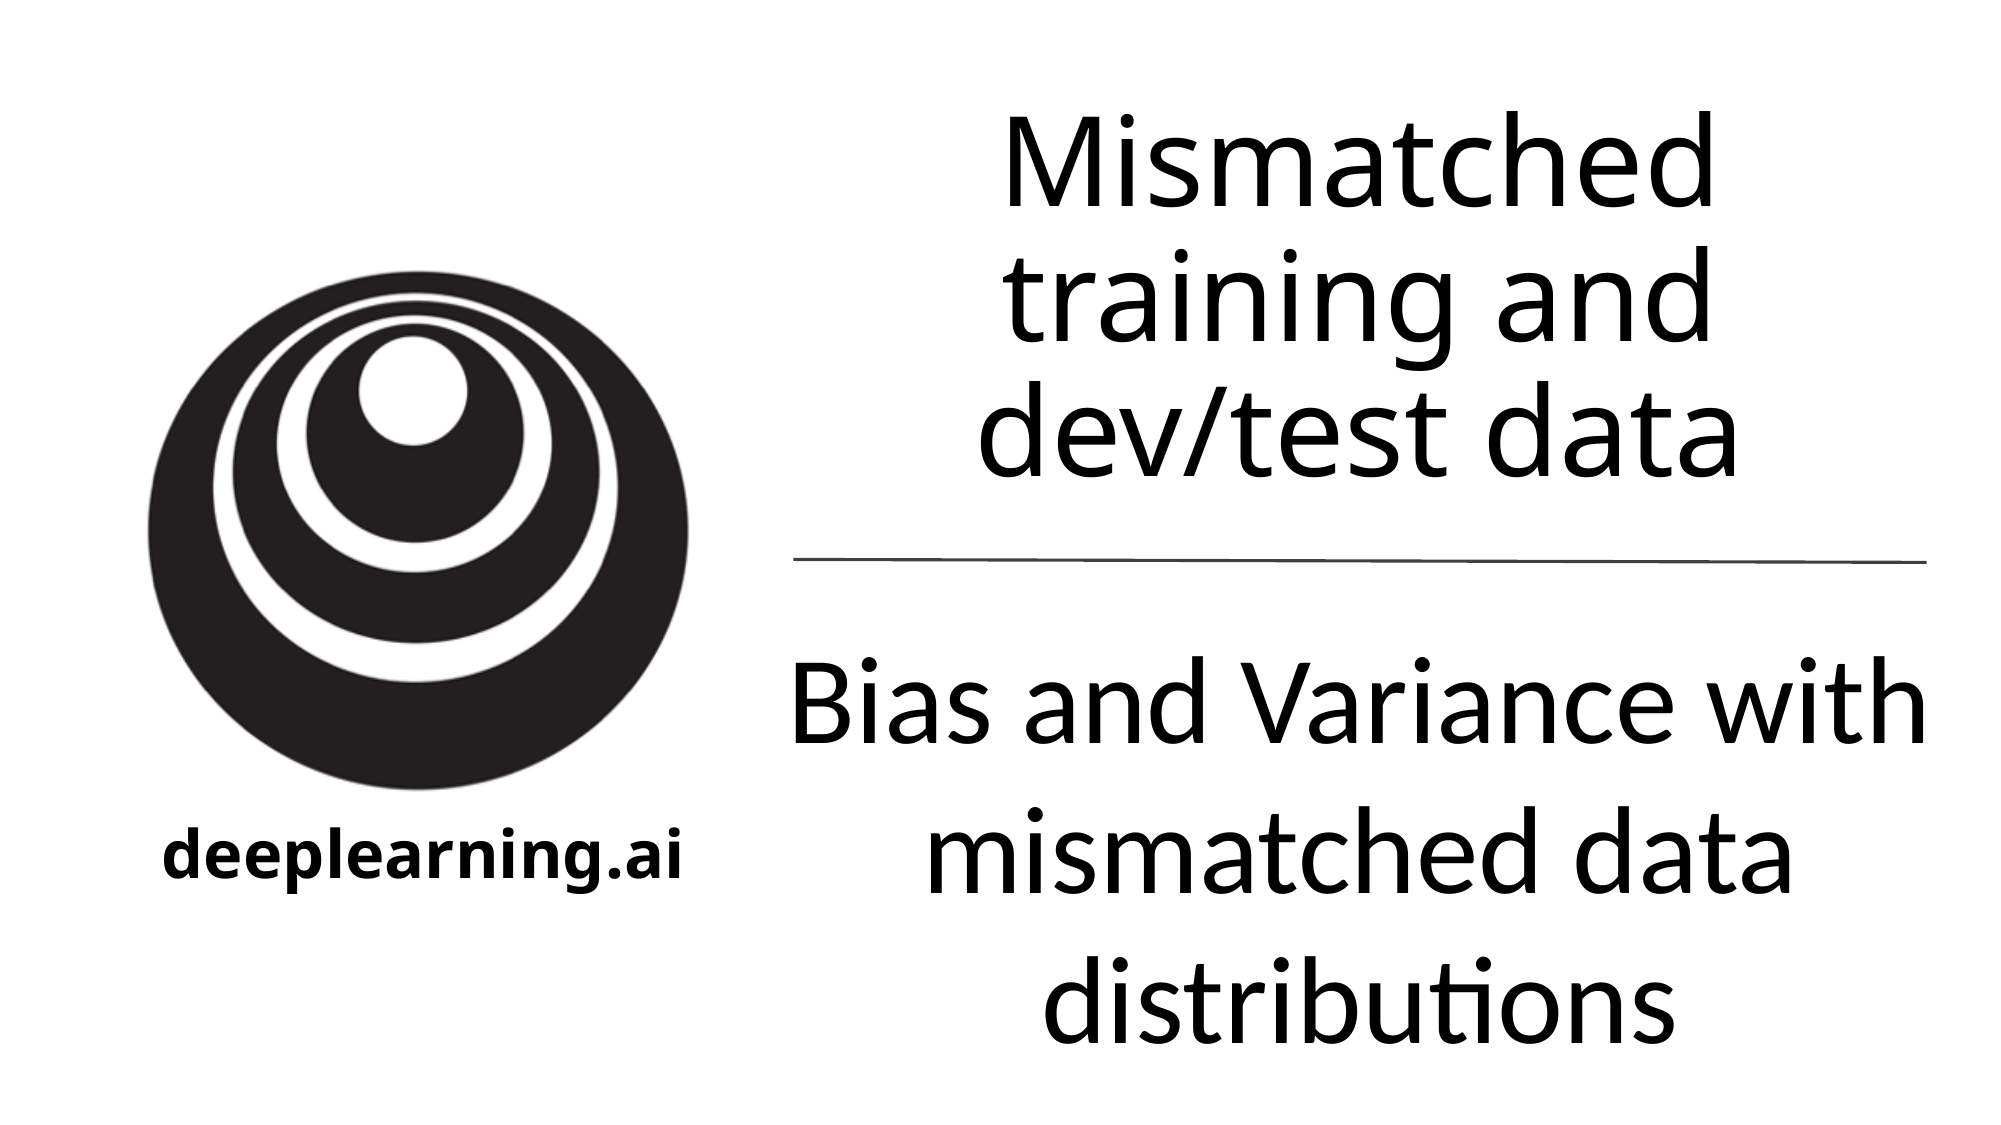

Mismatched training and dev/test data
deeplearning.ai
Bias and Variance with
mismatched data
distributions